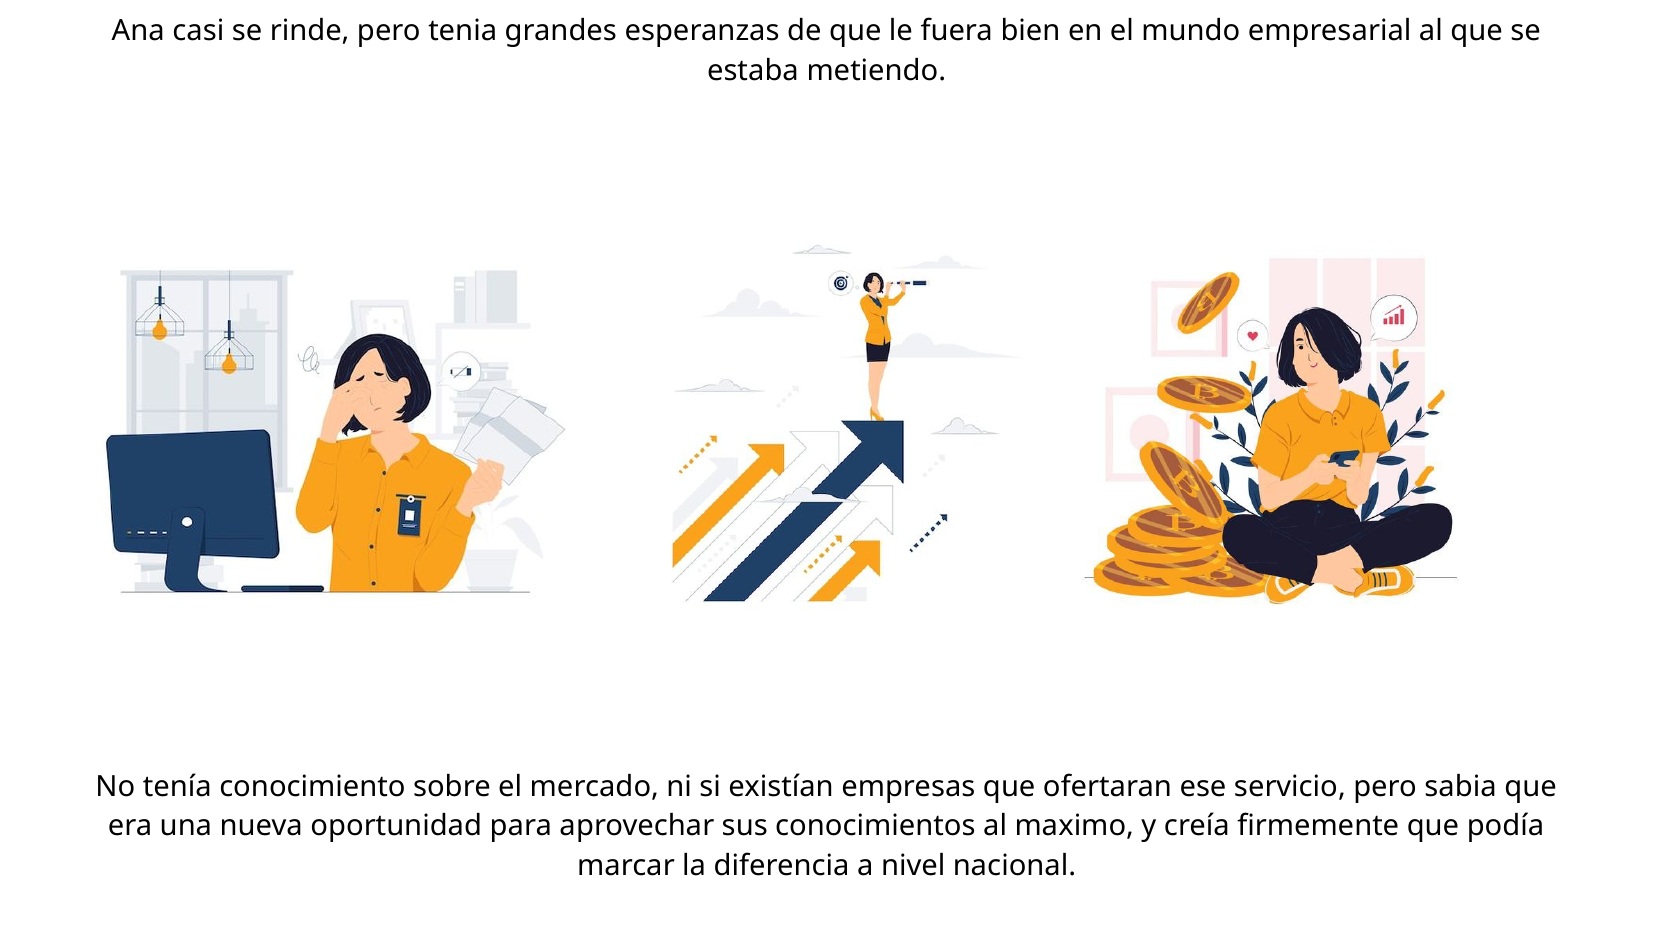

# Ana casi se rinde, pero tenia grandes esperanzas de que le fuera bien en el mundo empresarial al que se estaba metiendo.
No tenía conocimiento sobre el mercado, ni si existían empresas que ofertaran ese servicio, pero sabia que era una nueva oportunidad para aprovechar sus conocimientos al maximo, y creía firmemente que podía marcar la diferencia a nivel nacional.